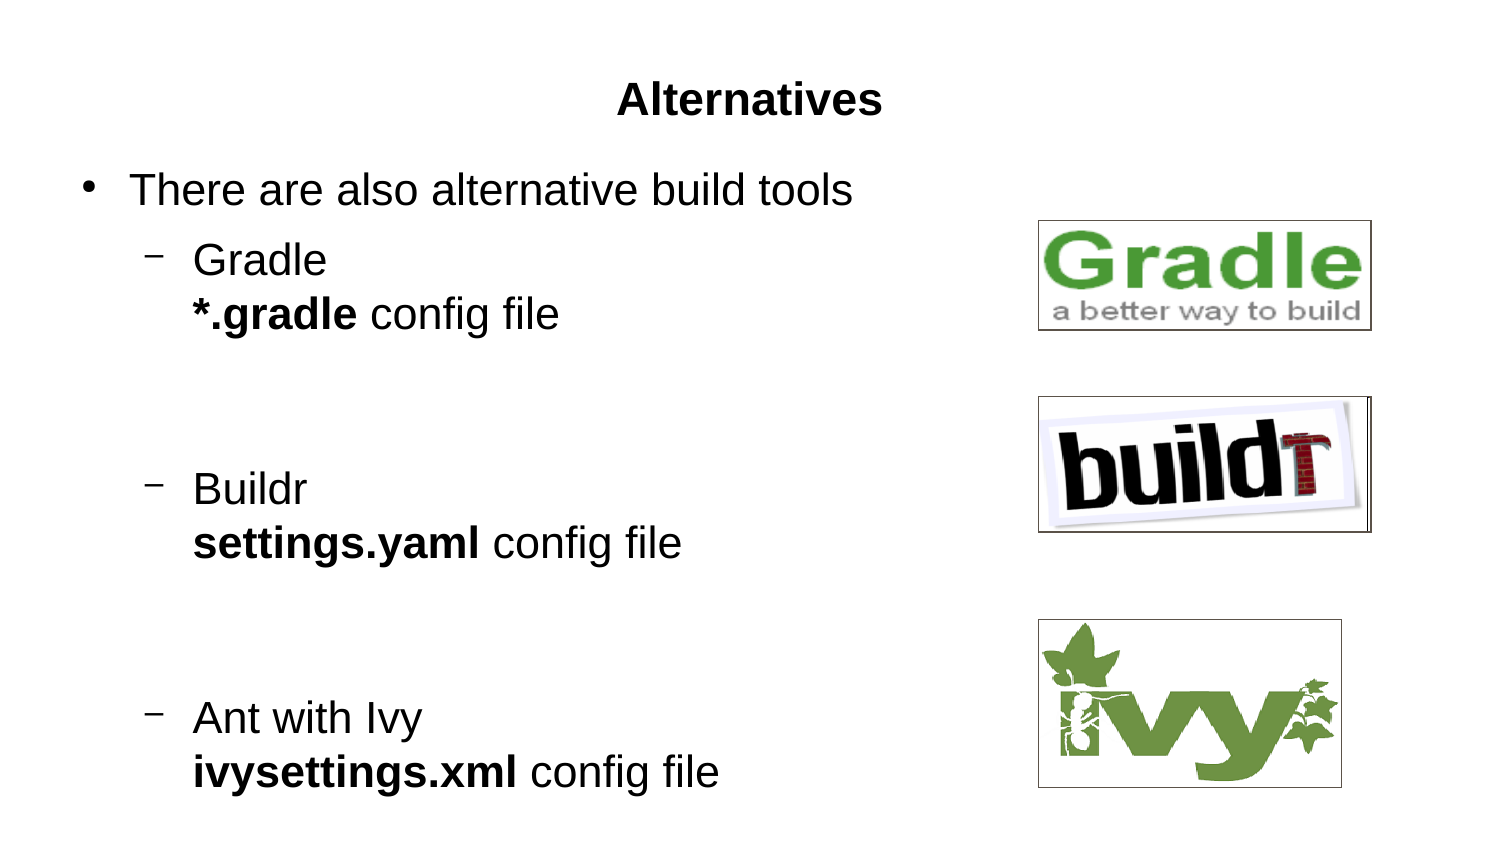

# Alternatives
There are also alternative build tools
Gradle
*.gradle config file
Buildr
settings.yaml config file
Ant with Ivy
ivysettings.xml config file